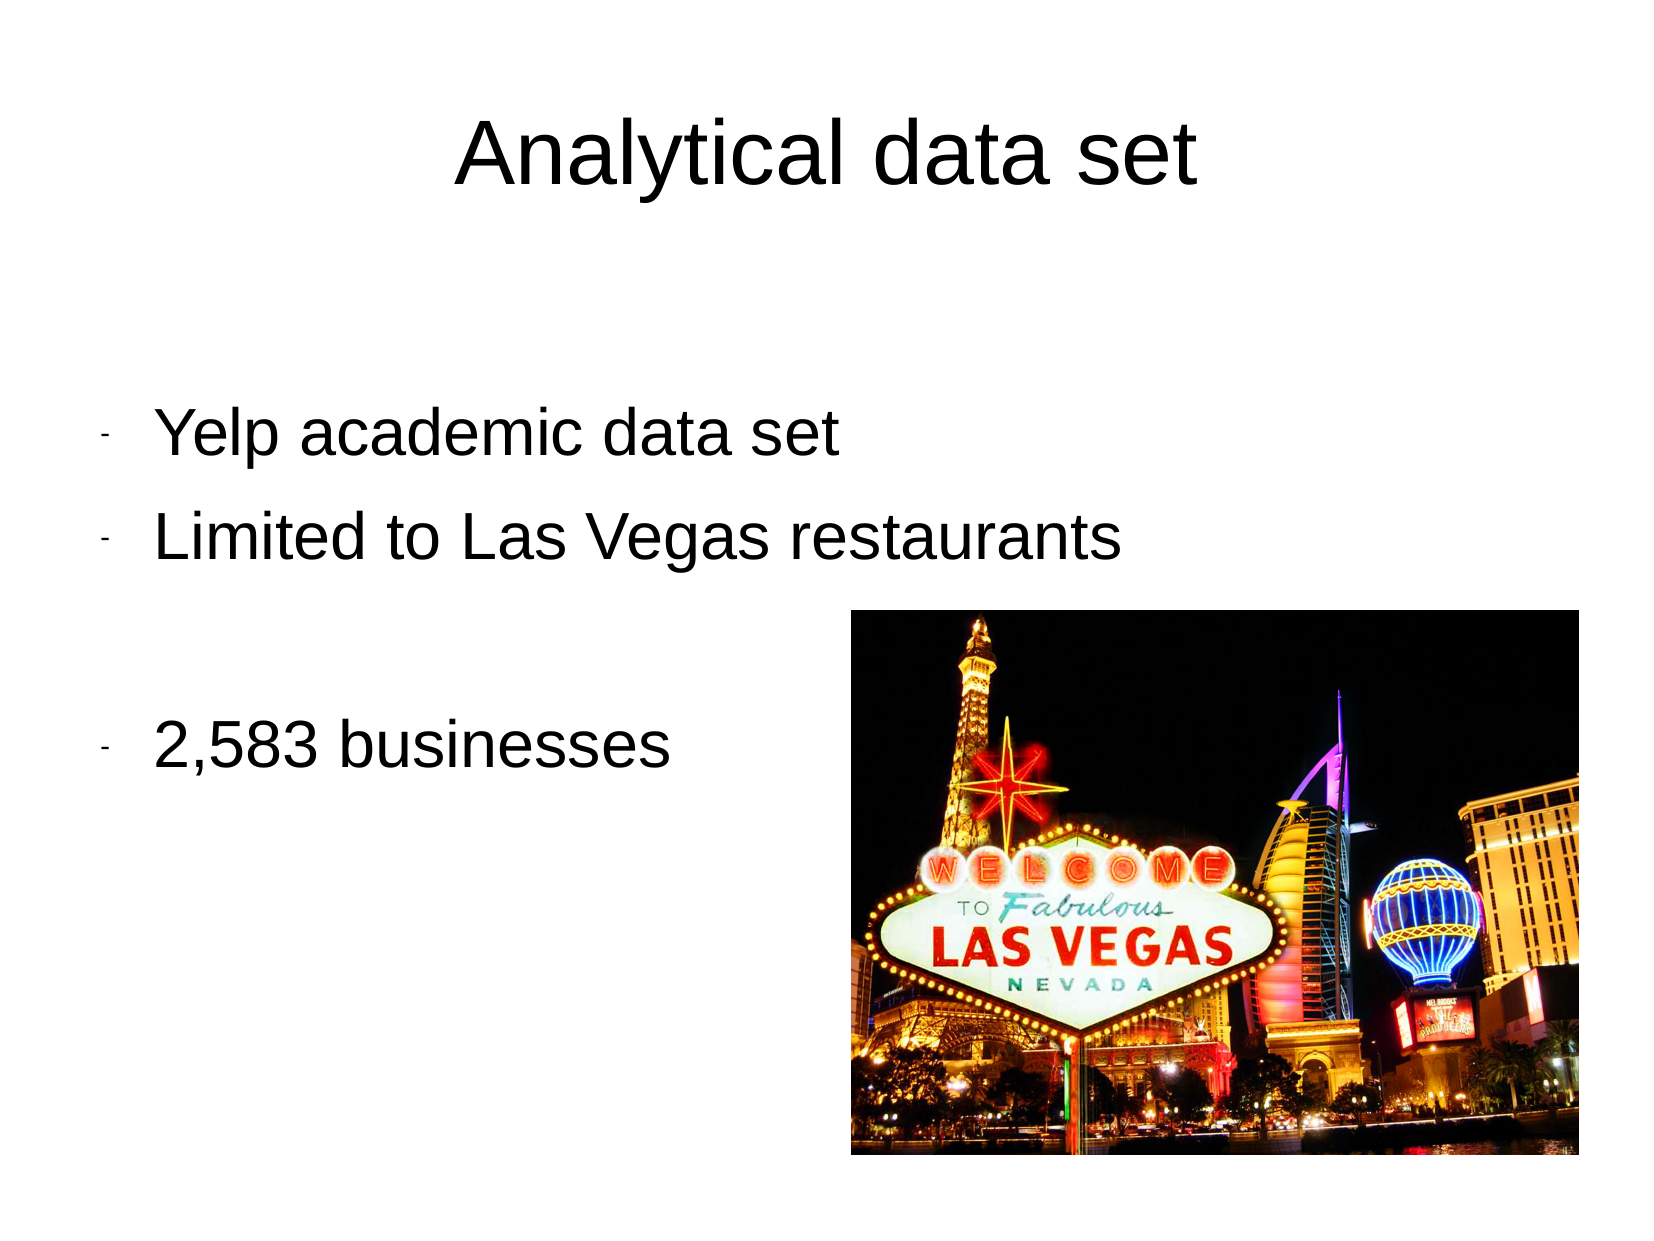

# Analytical data set
Yelp academic data set
Limited to Las Vegas restaurants
2,583 businesses